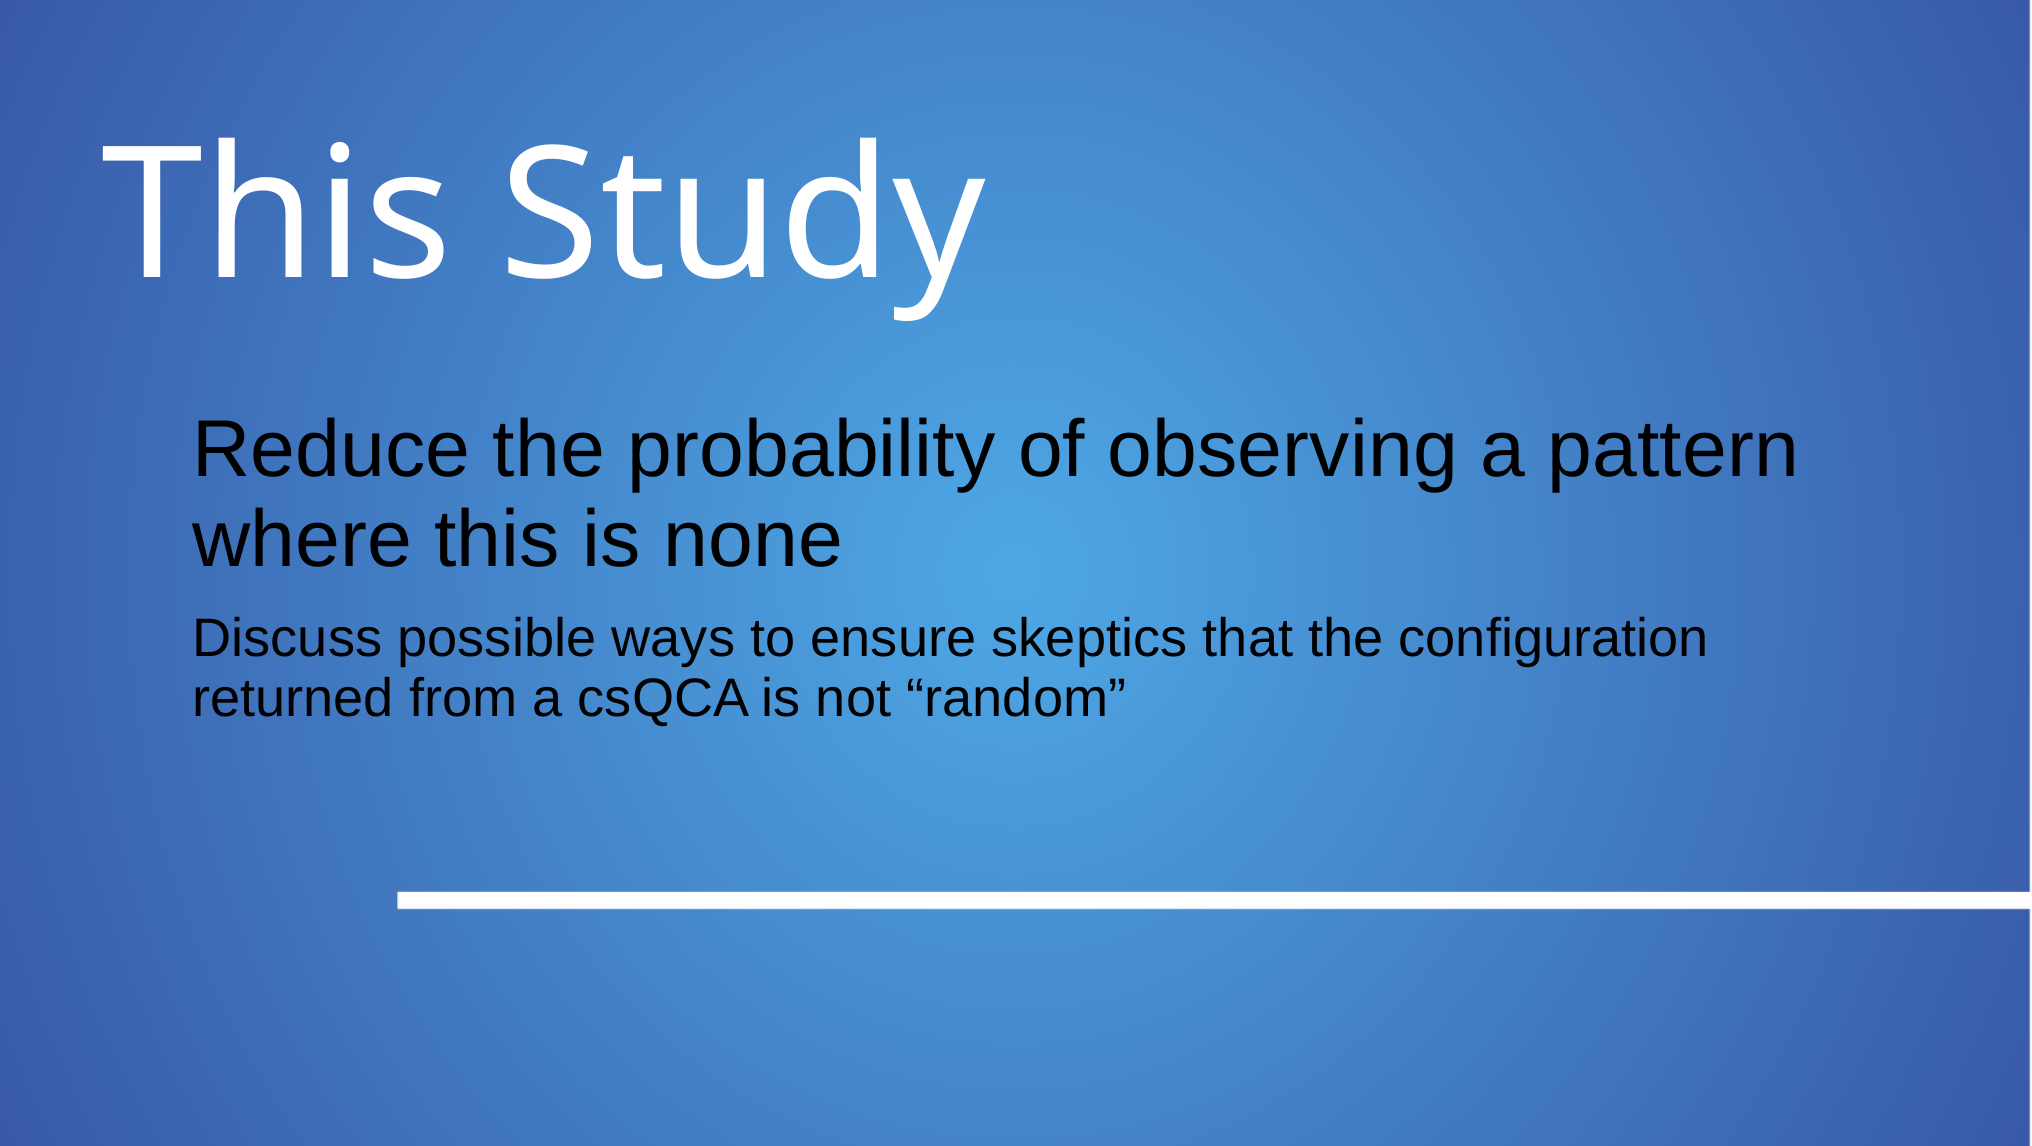

# This Study
Reduce the probability of observing a pattern where this is none
Discuss possible ways to ensure skeptics that the configuration returned from a csQCA is not “random”